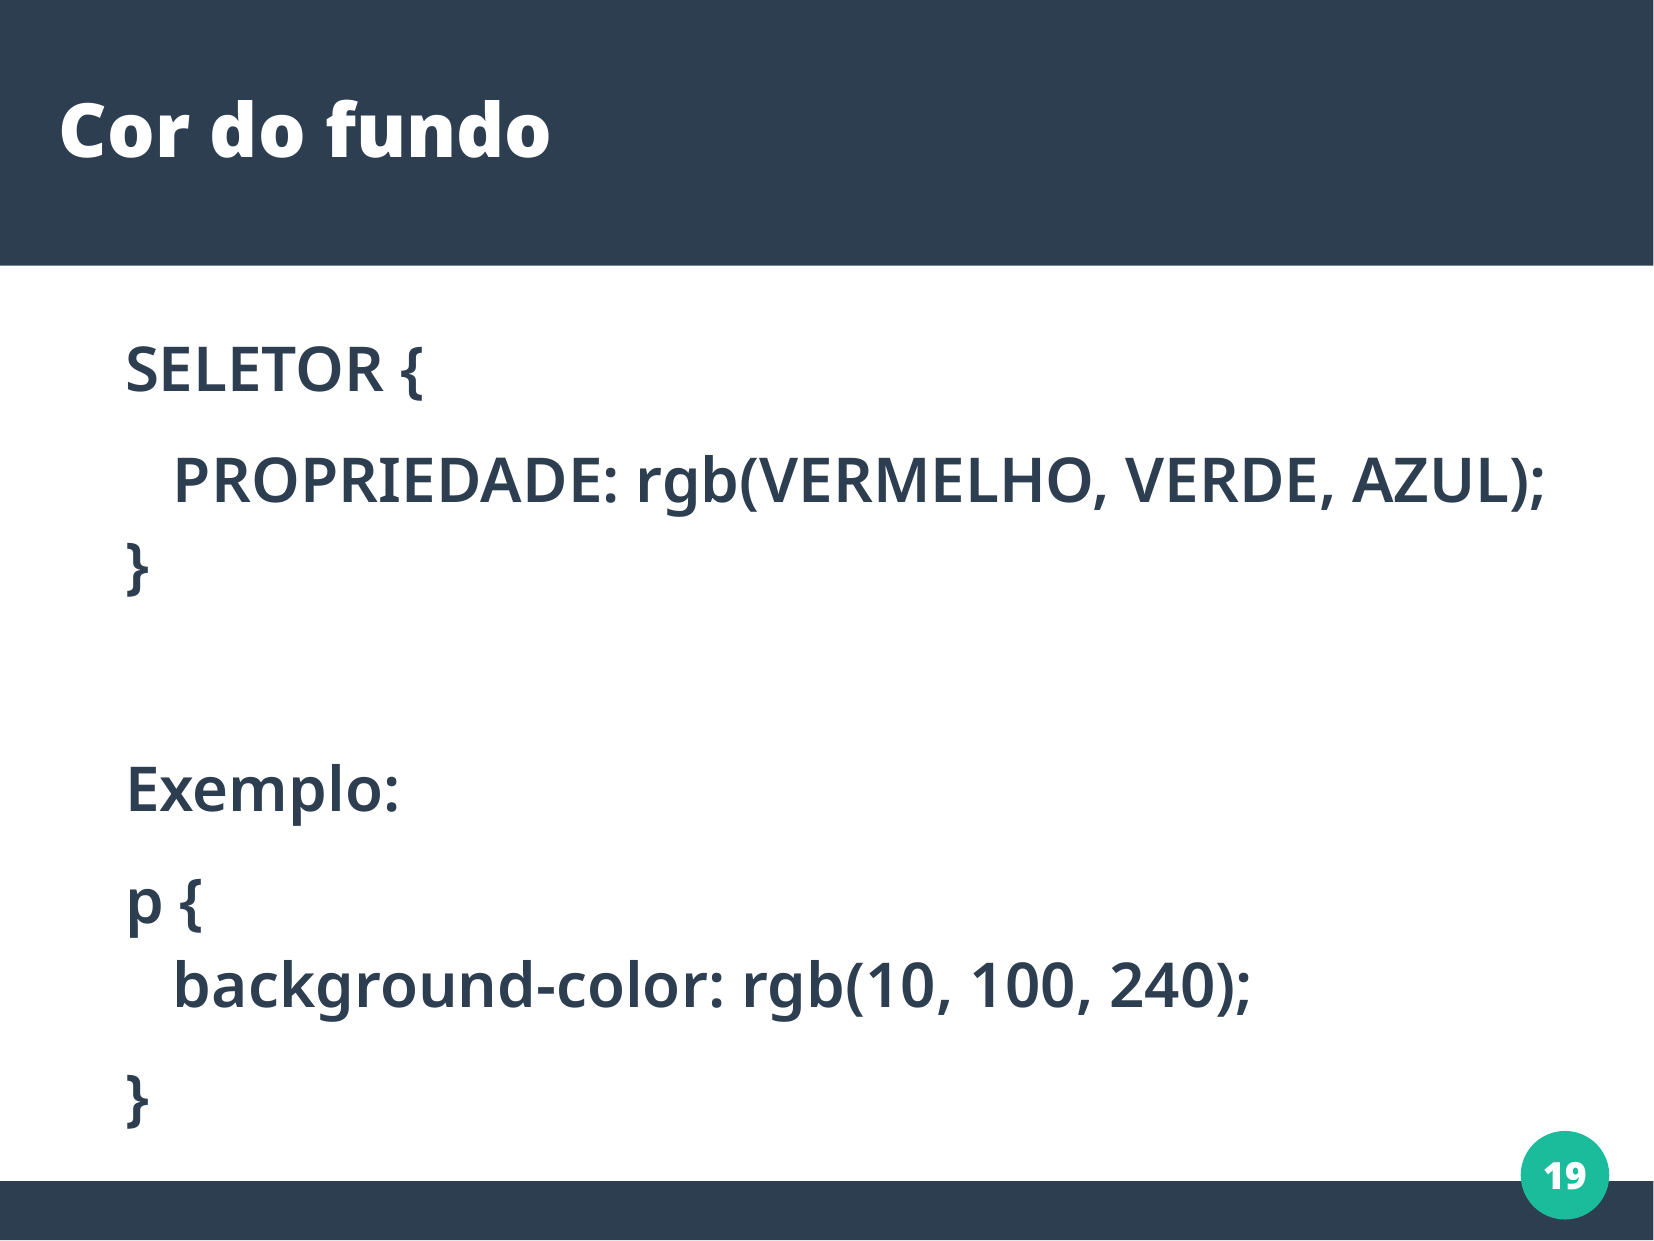

# Cor do fundo
SELETOR {
 PROPRIEDADE: rgb(VERMELHO, VERDE, AZUL);
}
Exemplo:
p {
 background-color: rgb(10, 100, 240);
}
19